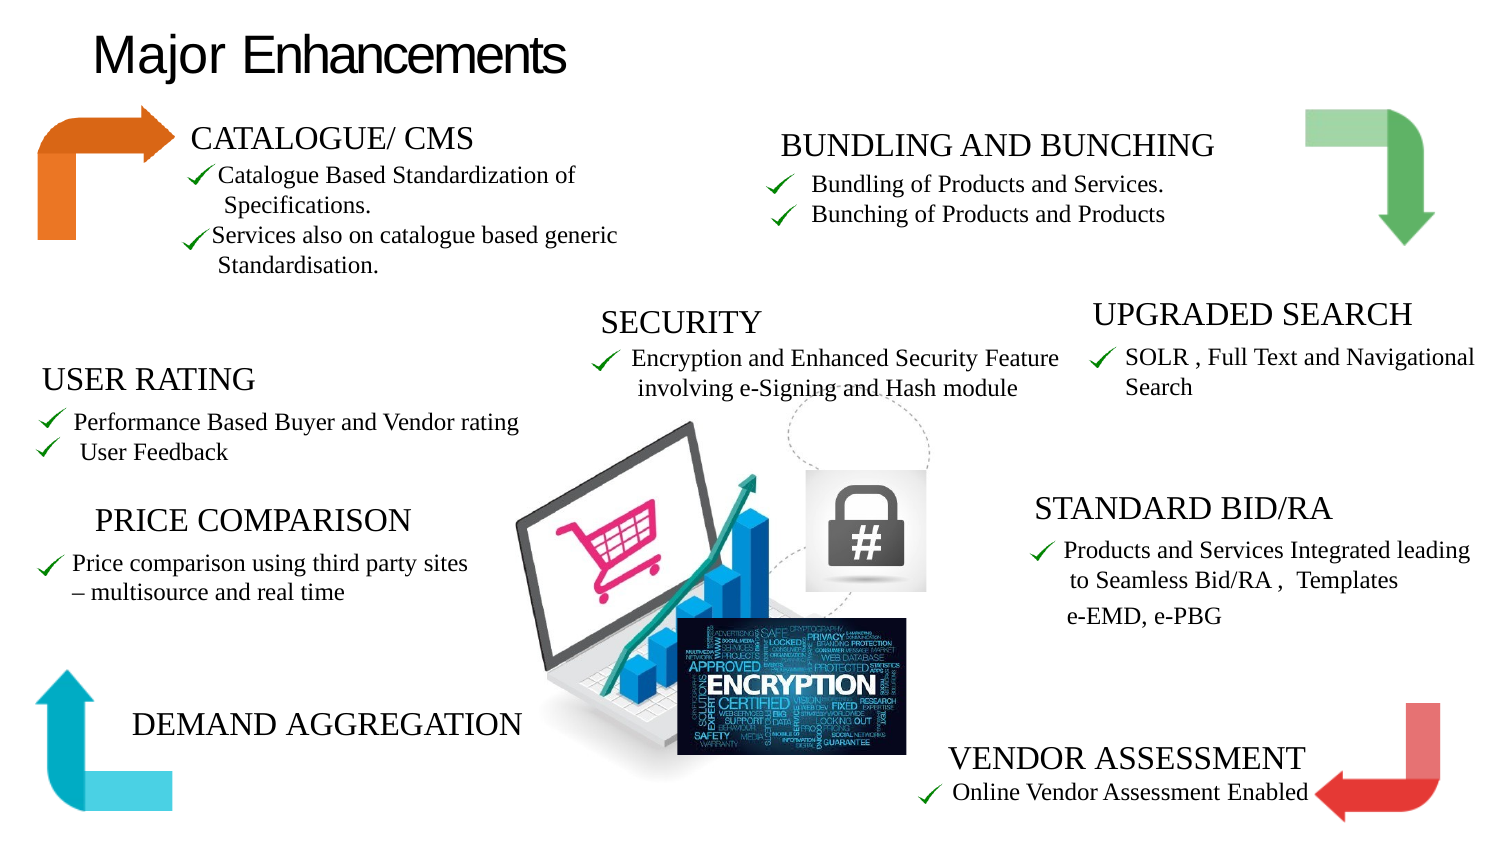

Major Enhancements
CATALOGUE/ CMS
Catalogue Based Standardization of Specifications.
Services also on catalogue based generic Standardisation.
BUNDLING AND BUNCHING
Bundling of Products and Services. Bunching of Products and Products
UPGRADED SEARCH
SOLR , Full Text and Navigational Search
SECURITY
Encryption and Enhanced Security Feature involving e-Signing and Hash module
USER RATING
Performance Based Buyer and Vendor rating User Feedback
STANDARD BID/RA
Products and Services Integrated leading to Seamless Bid/RA , Templates
e-EMD, e-PBG
PRICE COMPARISON
Price comparison using third party sites
– multisource and real time
DEMAND AGGREGATION
VENDOR ASSESSMENT
Online Vendor Assessment Enabled